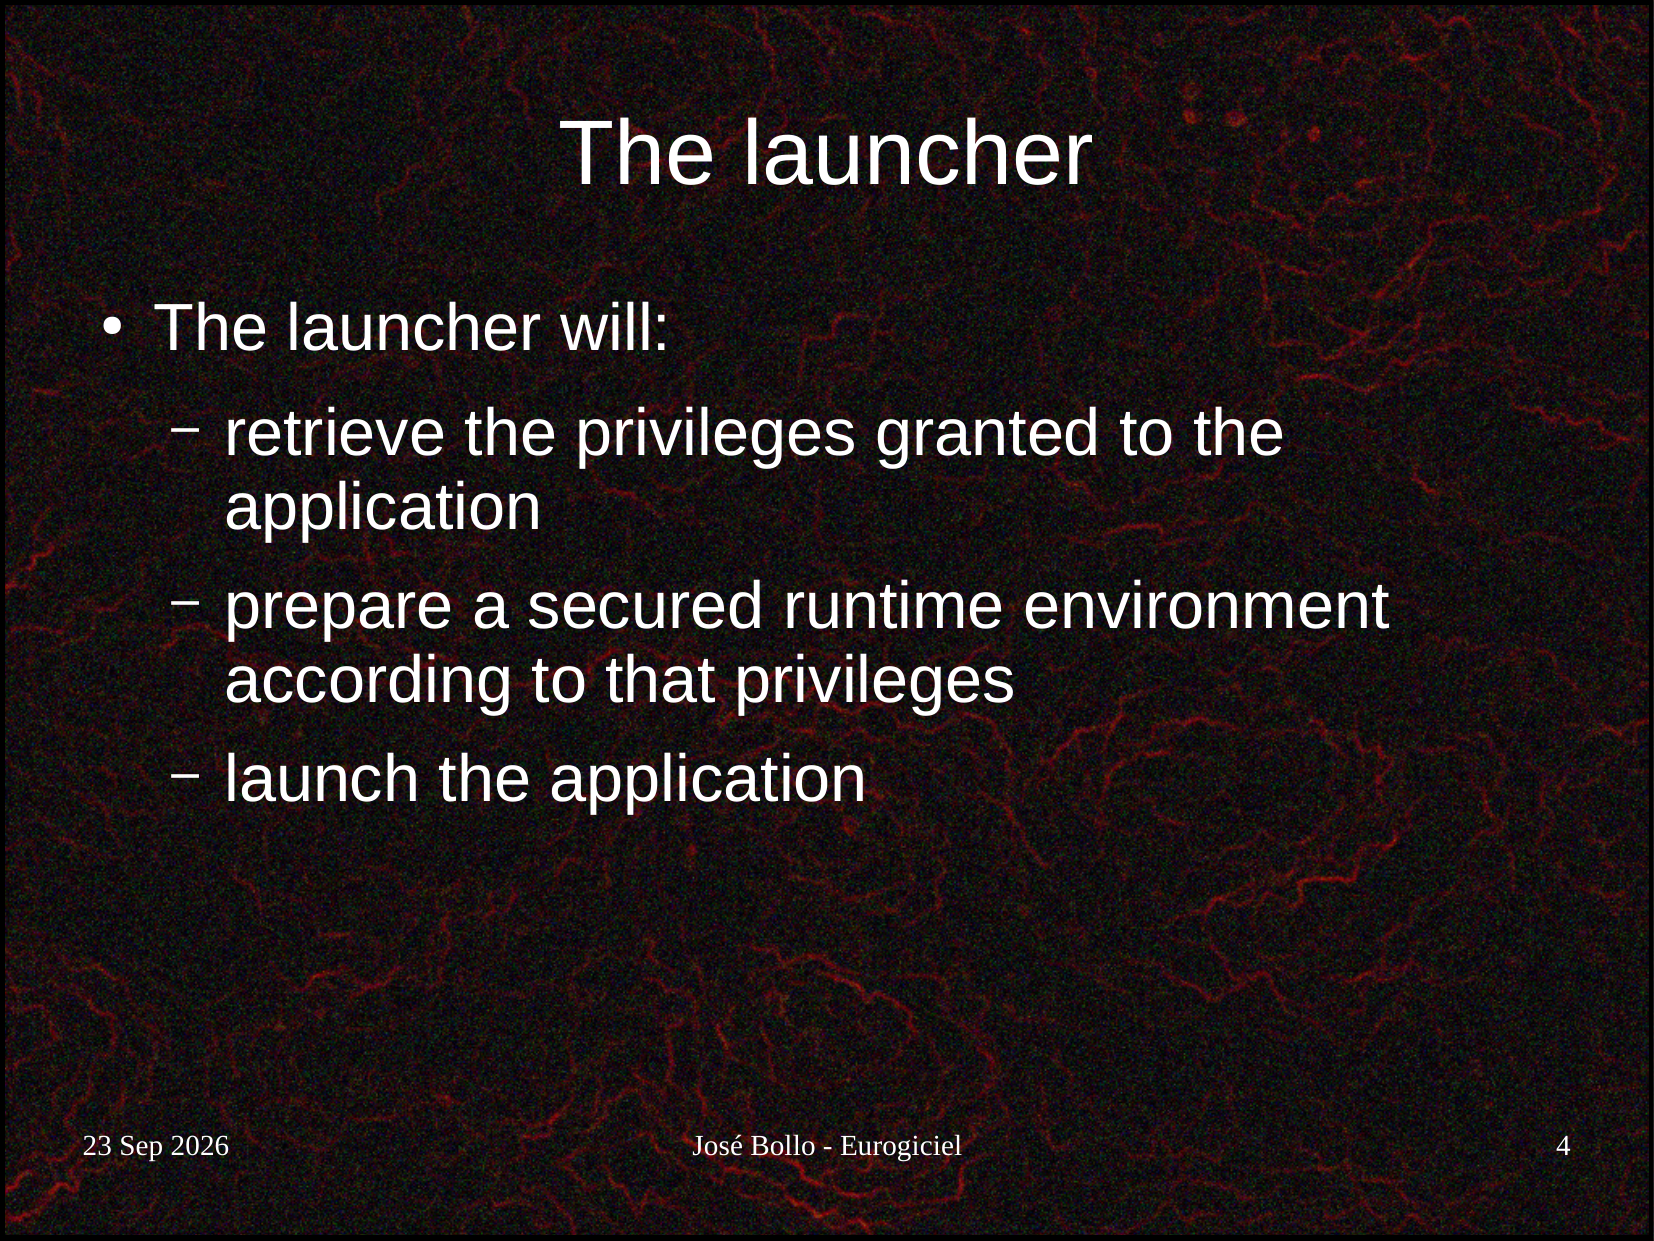

# The launcher
The launcher will:
retrieve the privileges granted to the application
prepare a secured runtime environment according to that privileges
launch the application
José Bollo - Eurogiciel
4